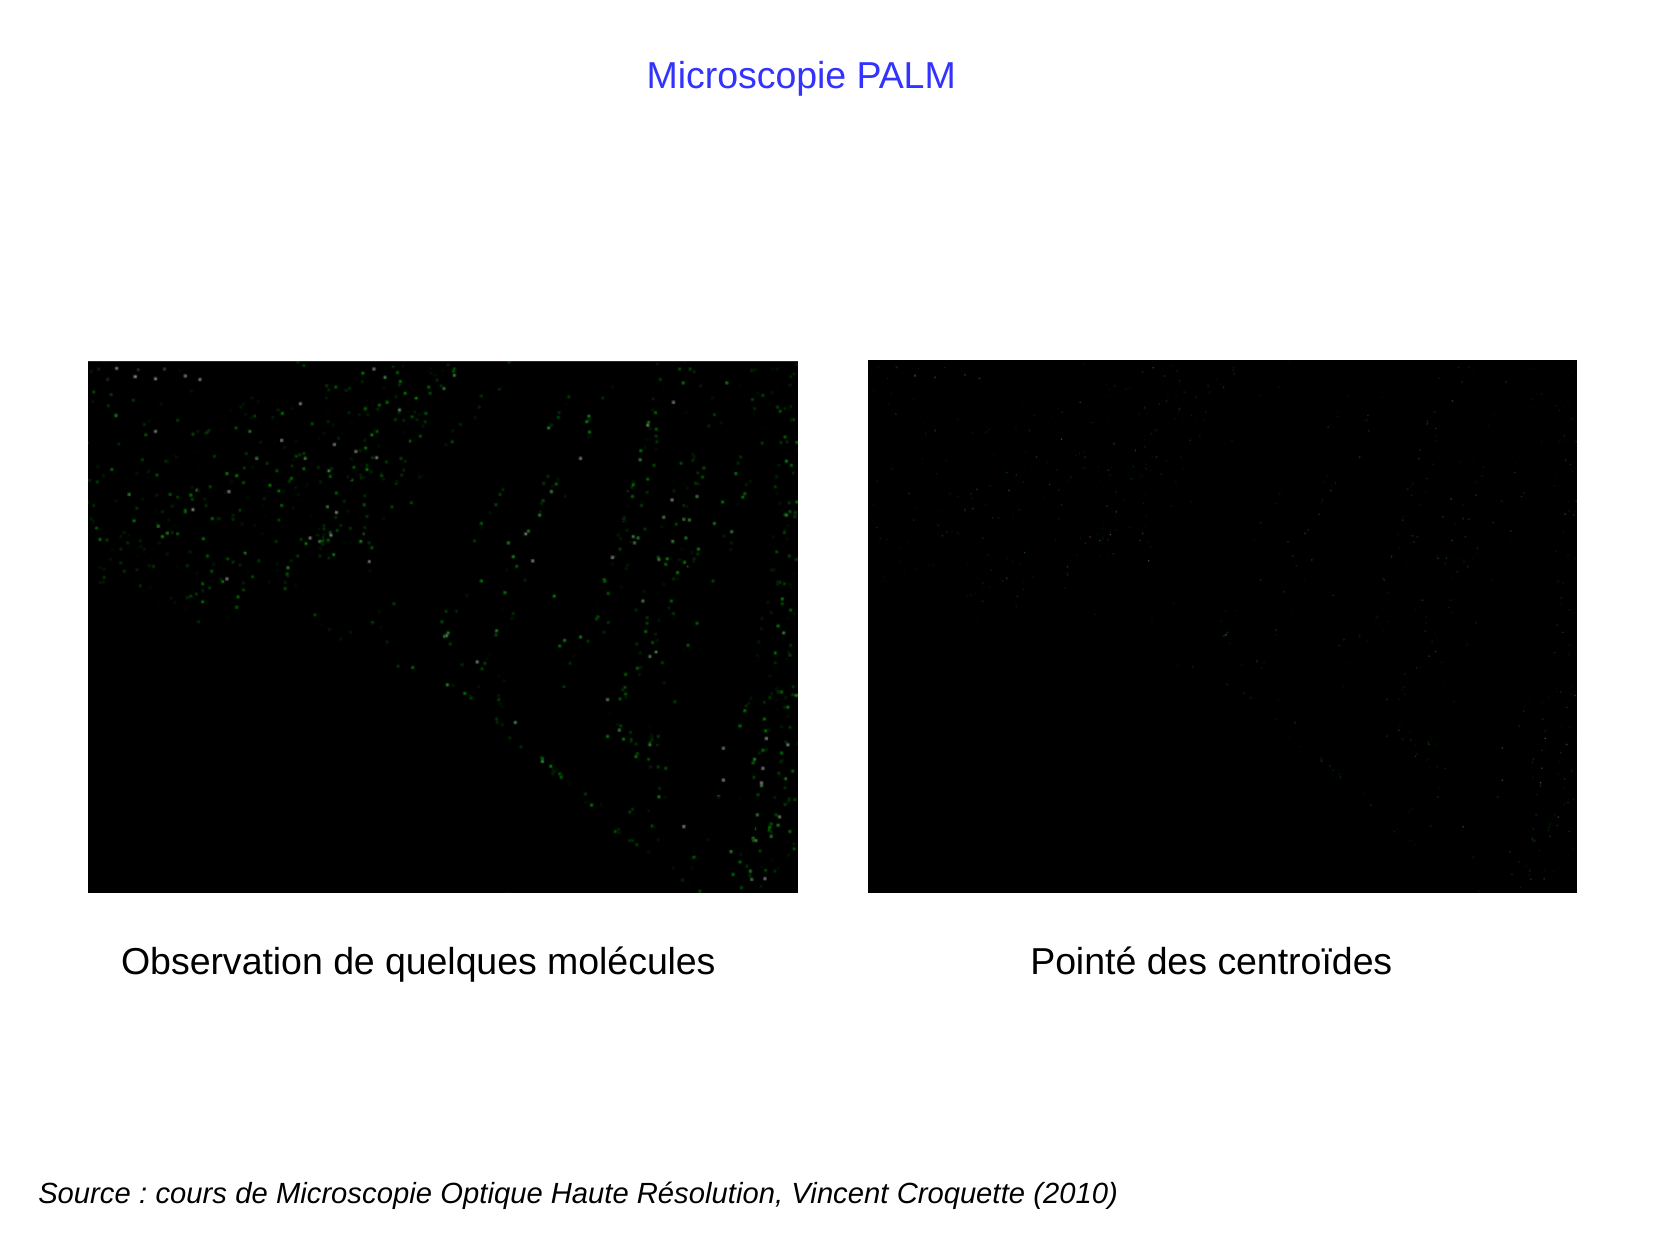

Microscopie PALM
Observation de quelques molécules
Pointé des centroïdes
Source : cours de Microscopie Optique Haute Résolution, Vincent Croquette (2010)